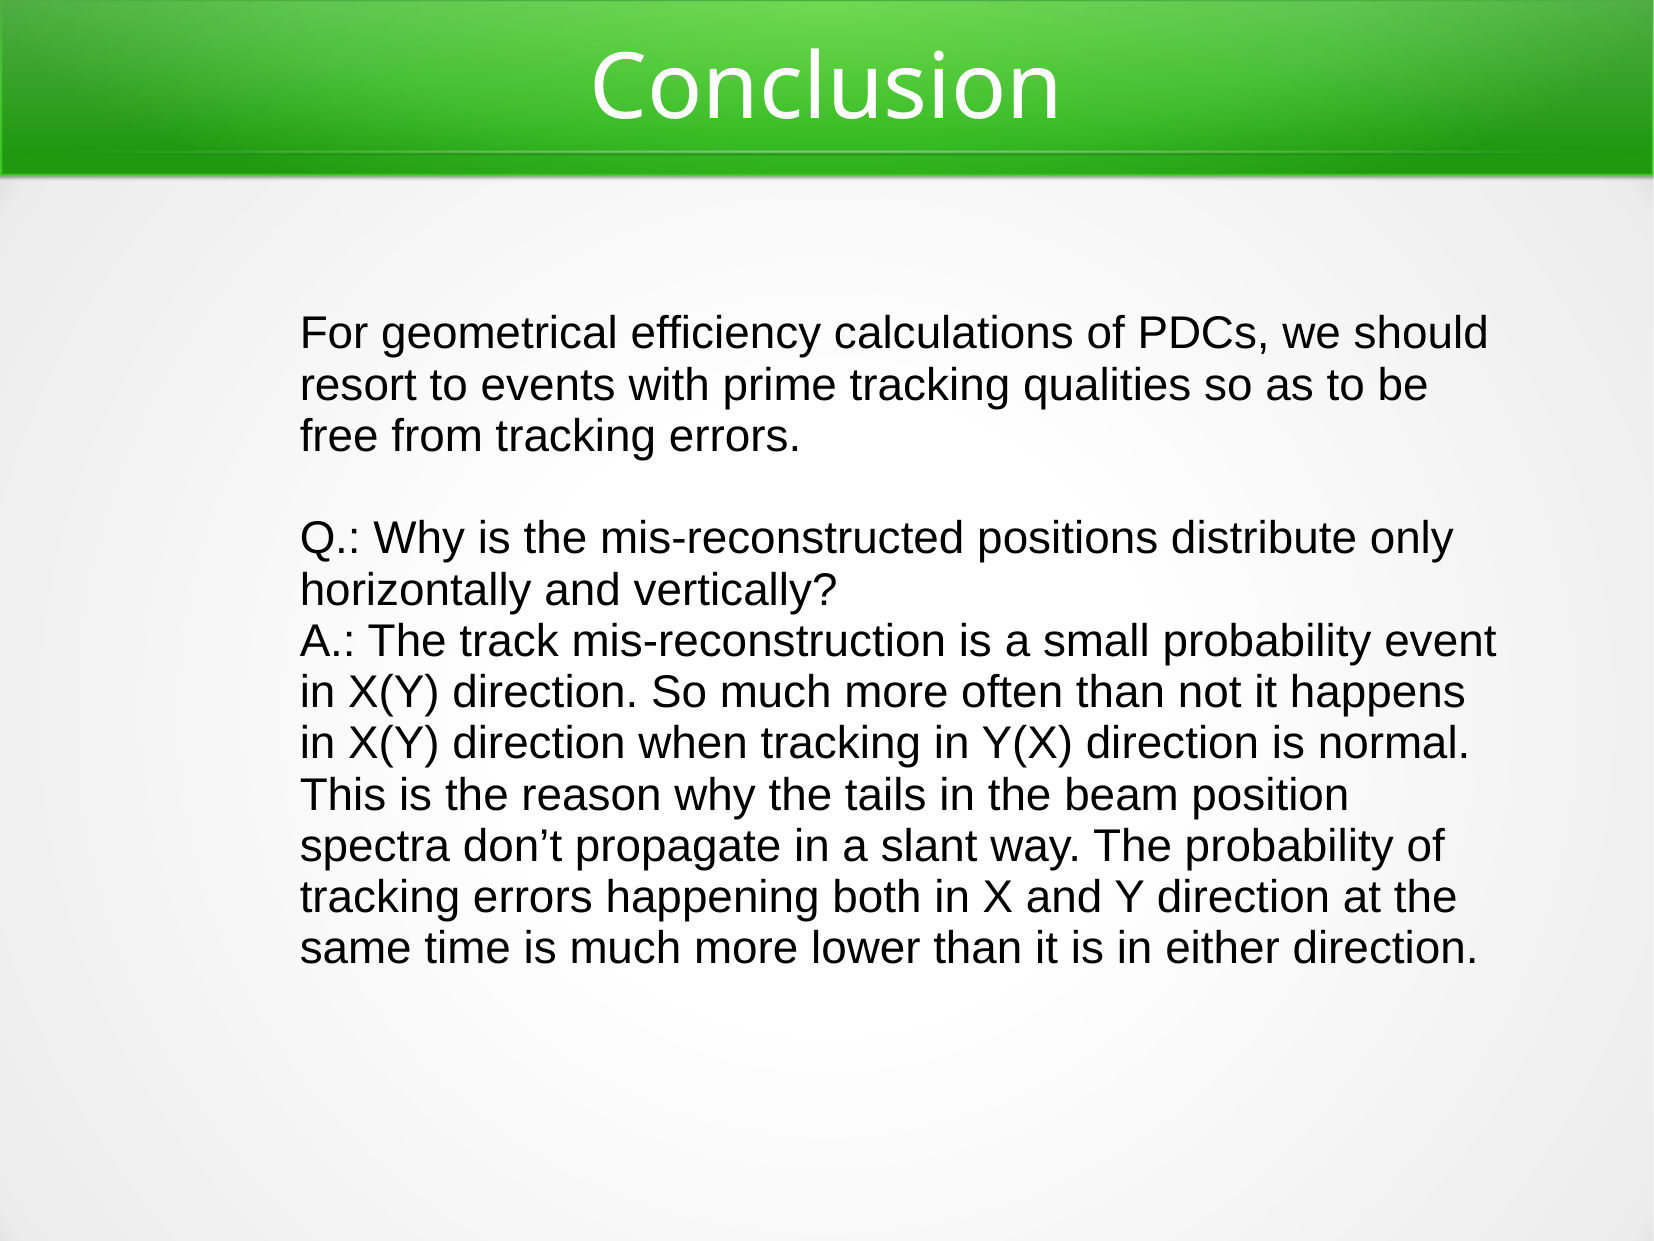

# Conclusion
For geometrical efficiency calculations of PDCs, we should resort to events with prime tracking qualities so as to be free from tracking errors.
Q.: Why is the mis-reconstructed positions distribute only horizontally and vertically?
A.: The track mis-reconstruction is a small probability event in X(Y) direction. So much more often than not it happens in X(Y) direction when tracking in Y(X) direction is normal. This is the reason why the tails in the beam position spectra don’t propagate in a slant way. The probability of tracking errors happening both in X and Y direction at the same time is much more lower than it is in either direction.